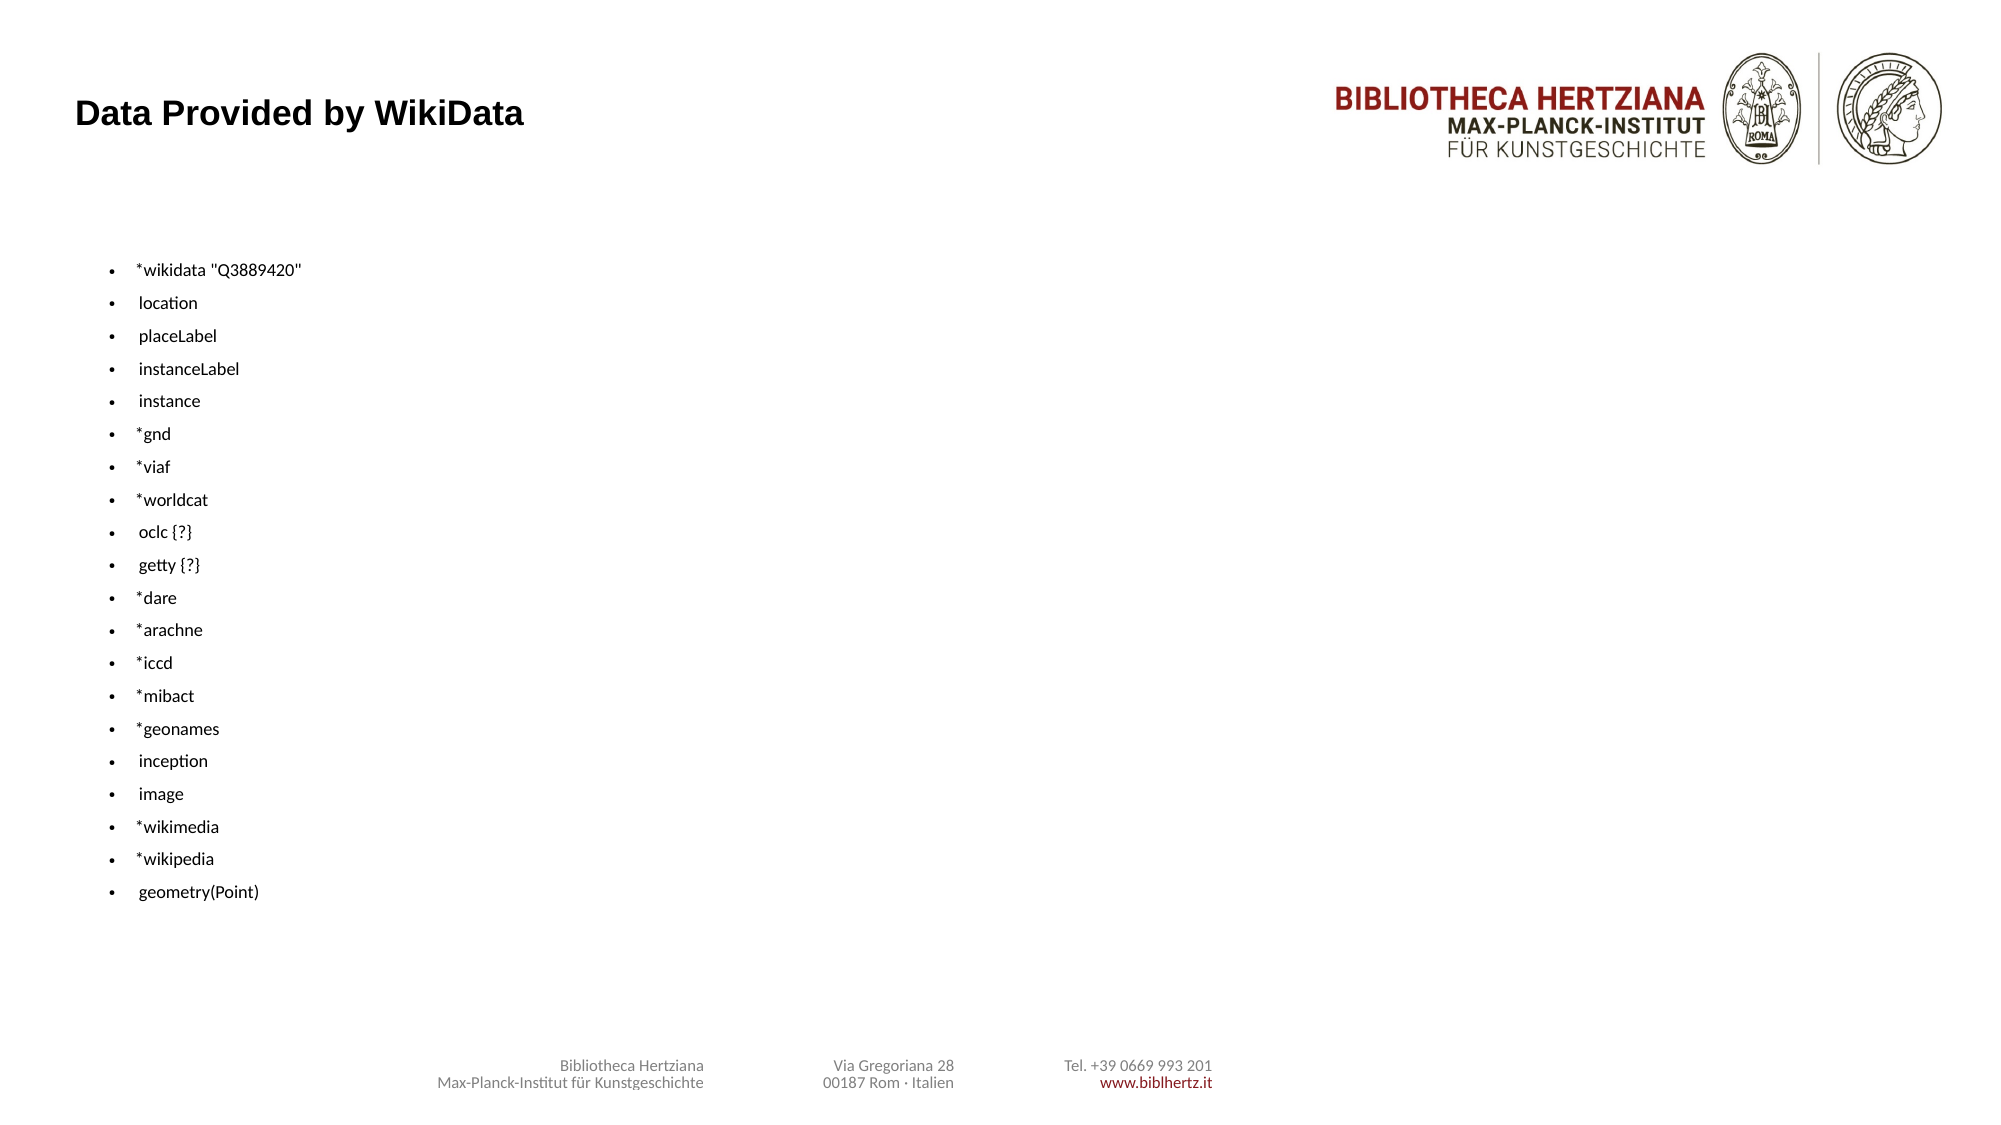

# Data Provided by WikiData
*wikidata "Q3889420"
 location
 placeLabel
 instanceLabel
 instance
*gnd
*viaf
*worldcat
 oclc {?}
 getty {?}
*dare
*arachne
*iccd
*mibact
*geonames
 inception
 image
*wikimedia
*wikipedia
 geometry(Point)